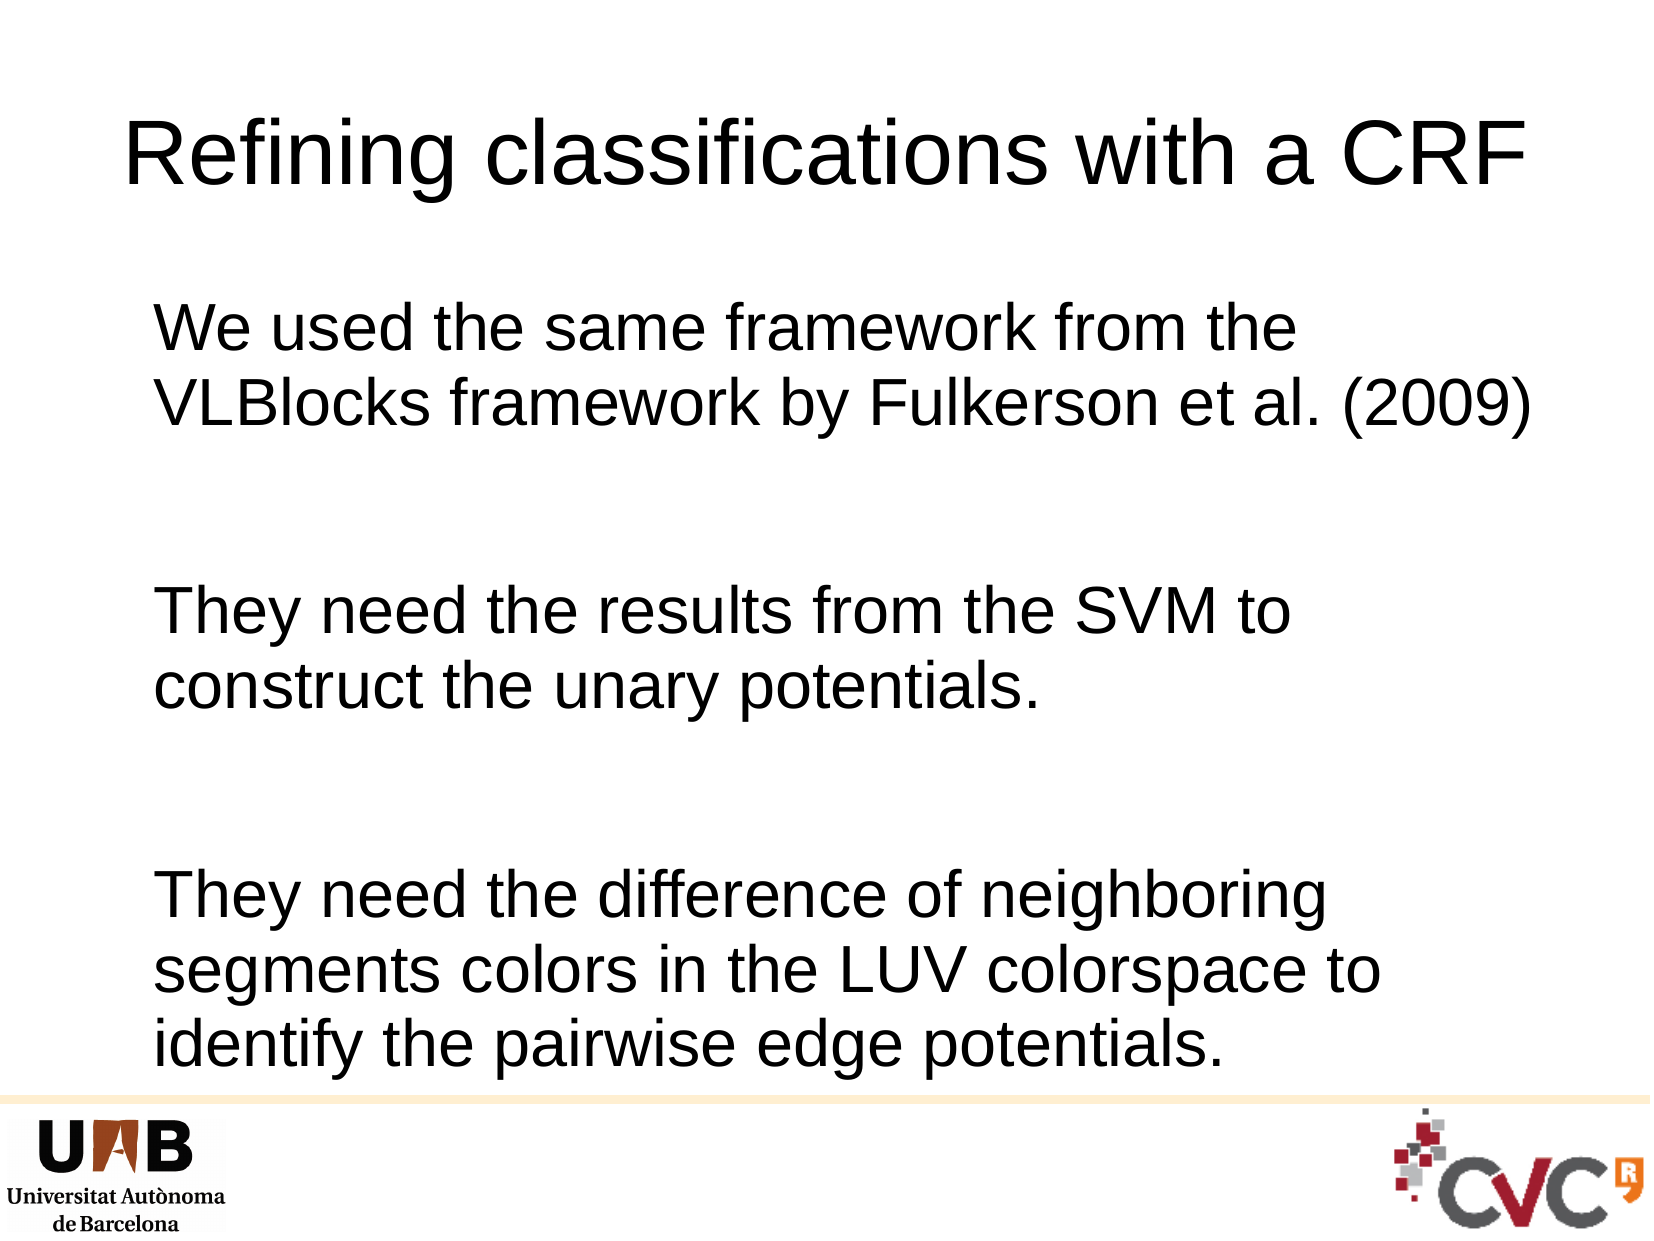

# Refining classifications with a CRF
We used the same framework from the VLBlocks framework by Fulkerson et al. (2009)
They need the results from the SVM to construct the unary potentials.
They need the difference of neighboring segments colors in the LUV colorspace to identify the pairwise edge potentials.